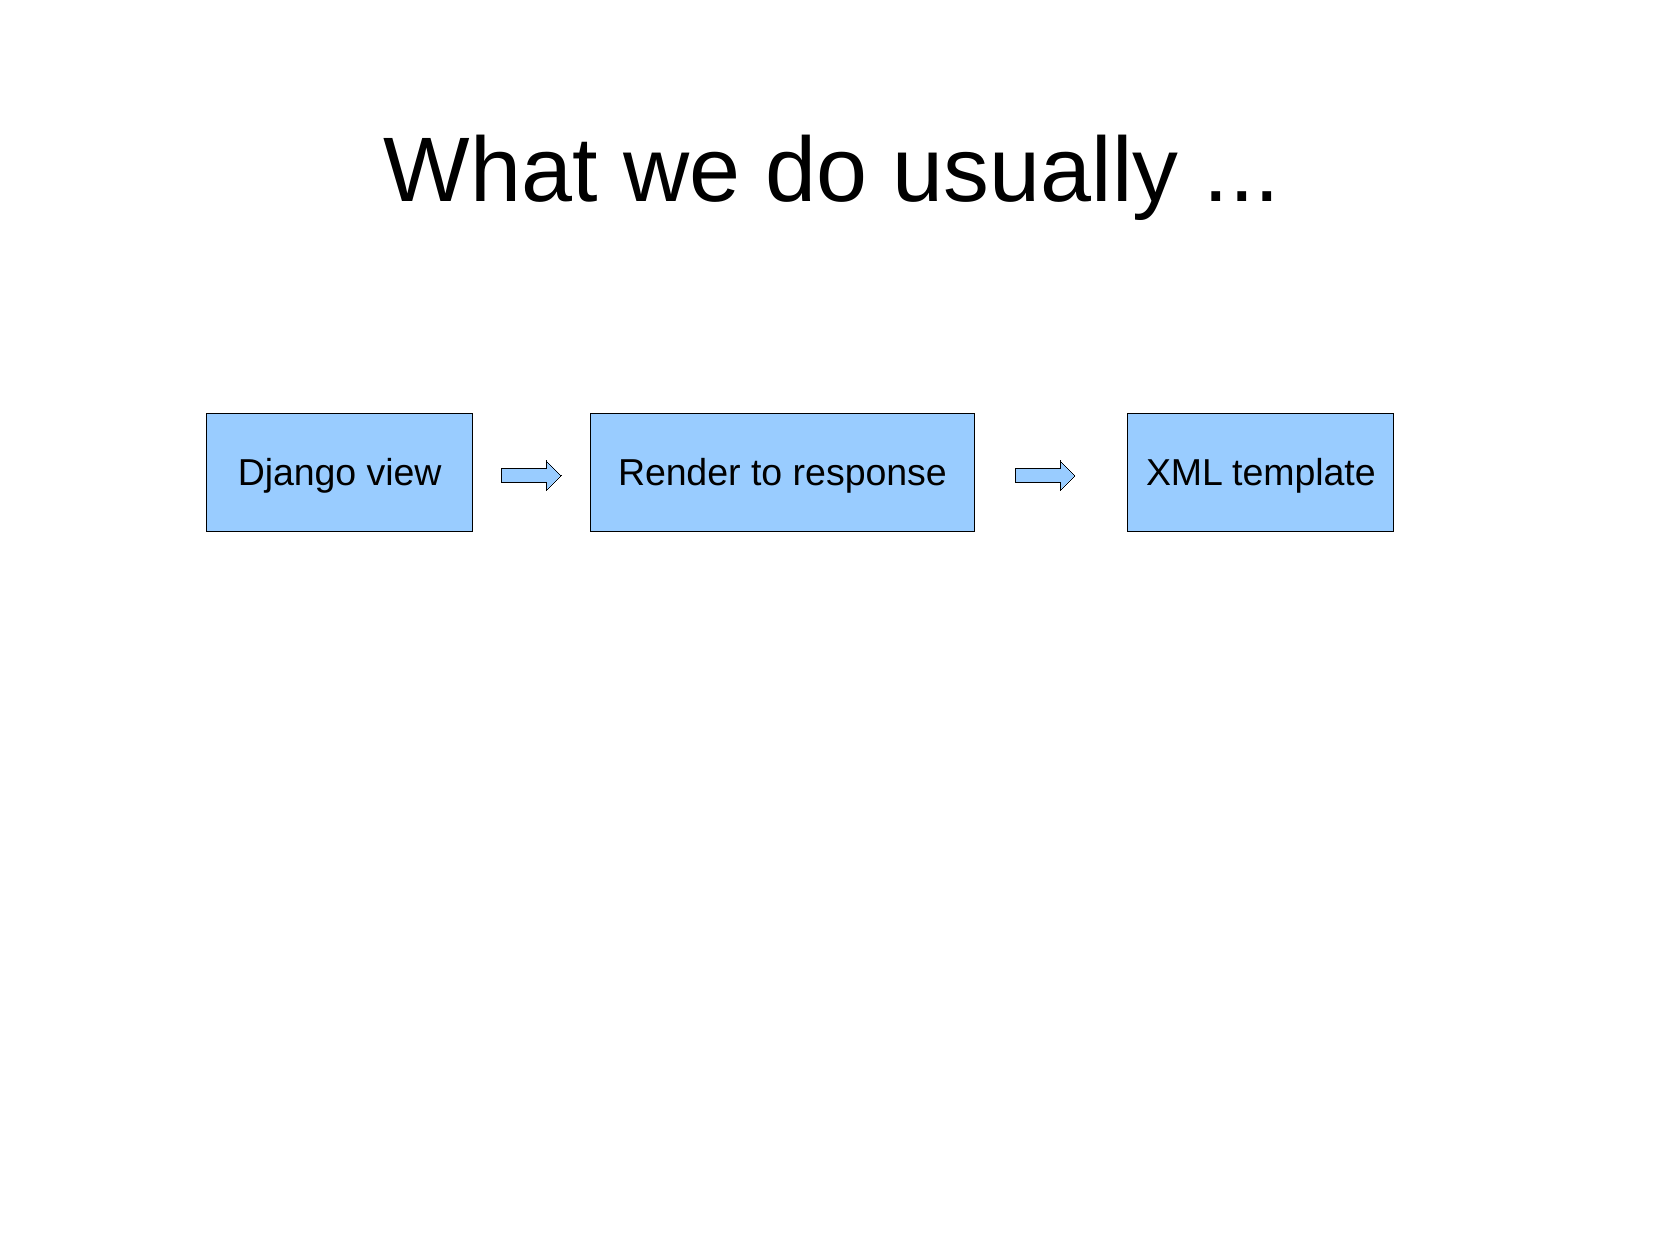

# What we do usually ...
Django view
Render to response
XML template